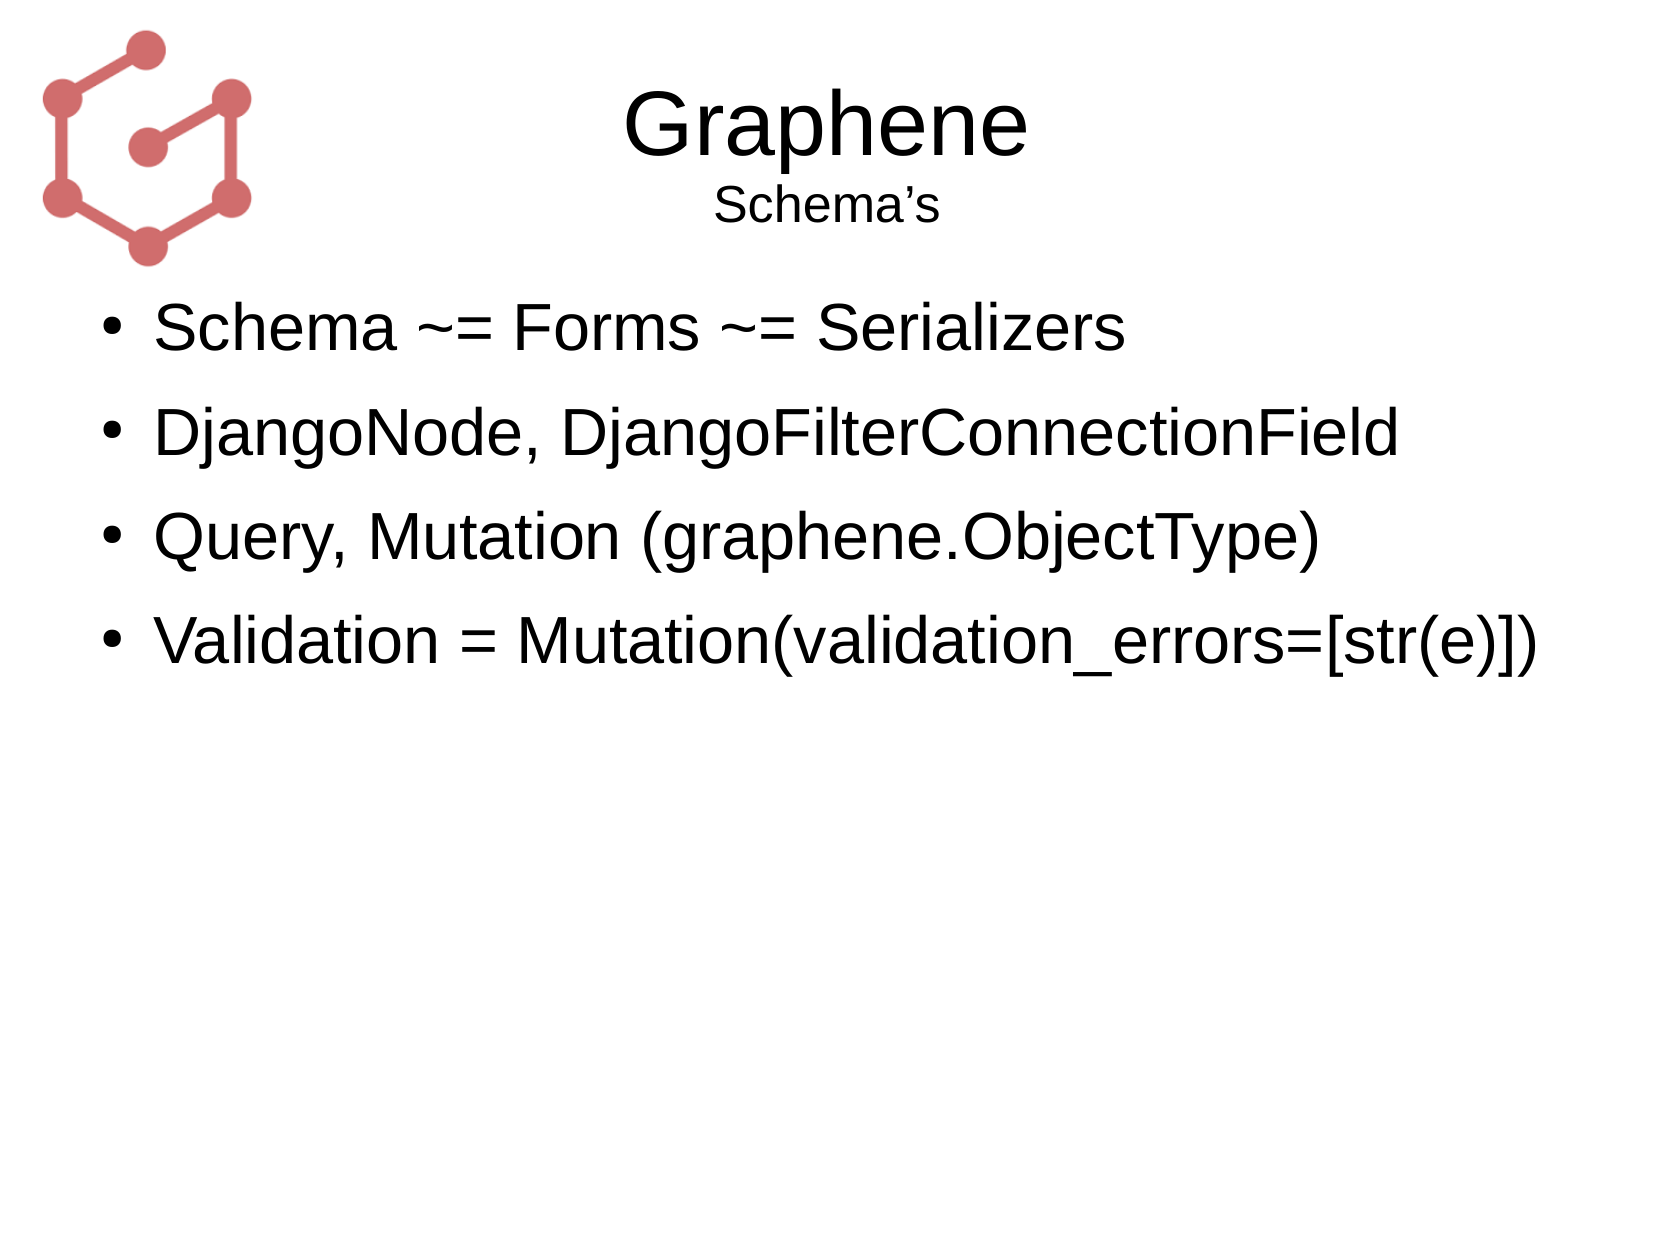

# Graphene Schema’s
Schema ~= Forms ~= Serializers
DjangoNode, DjangoFilterConnectionField
Query, Mutation (graphene.ObjectType)
Validation = Mutation(validation_errors=[str(e)])